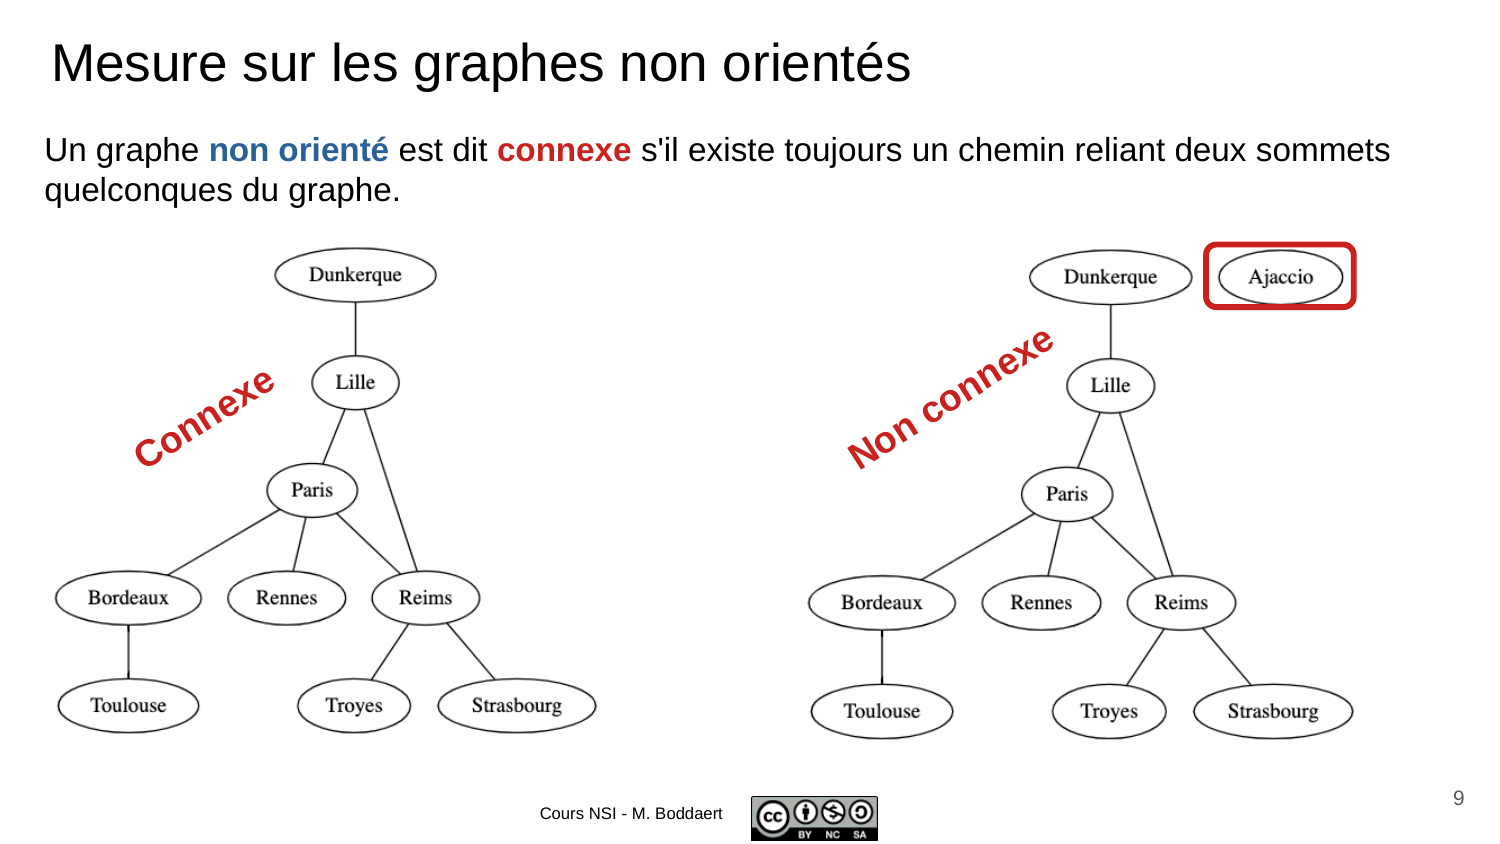

# Mesure sur les graphes non orientés
Un graphe non orienté est dit connexe s'il existe toujours un chemin reliant deux sommets quelconques du graphe.
Non connexe
Connexe